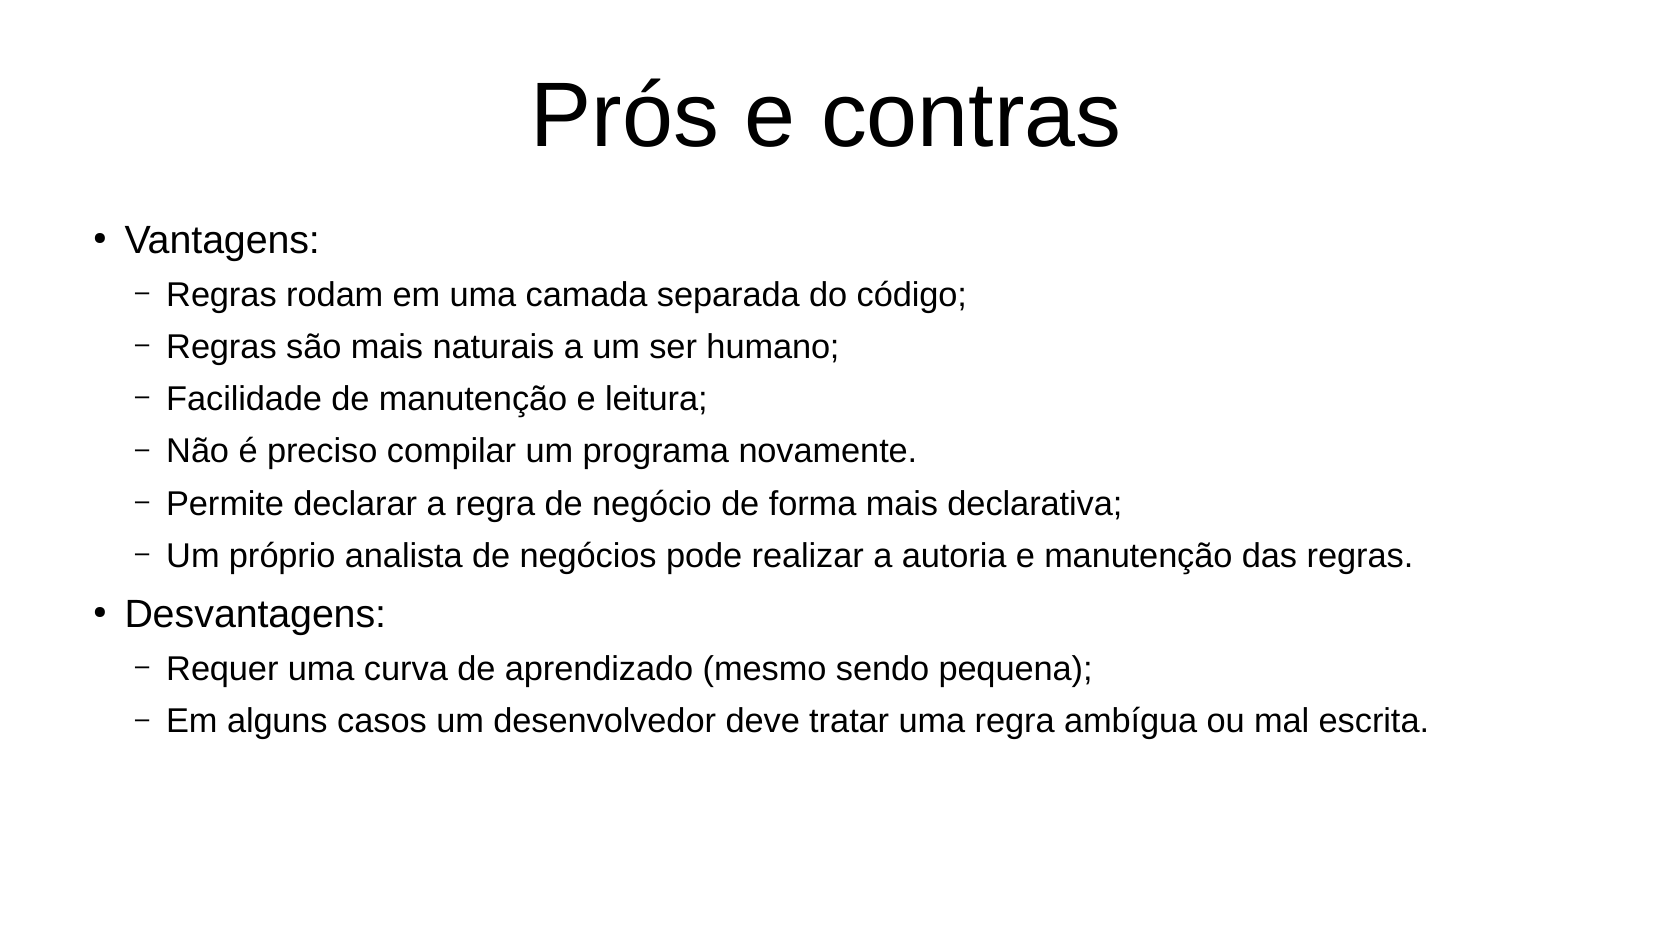

# Prós e contras
Vantagens:
Regras rodam em uma camada separada do código;
Regras são mais naturais a um ser humano;
Facilidade de manutenção e leitura;
Não é preciso compilar um programa novamente.
Permite declarar a regra de negócio de forma mais declarativa;
Um próprio analista de negócios pode realizar a autoria e manutenção das regras.
Desvantagens:
Requer uma curva de aprendizado (mesmo sendo pequena);
Em alguns casos um desenvolvedor deve tratar uma regra ambígua ou mal escrita.